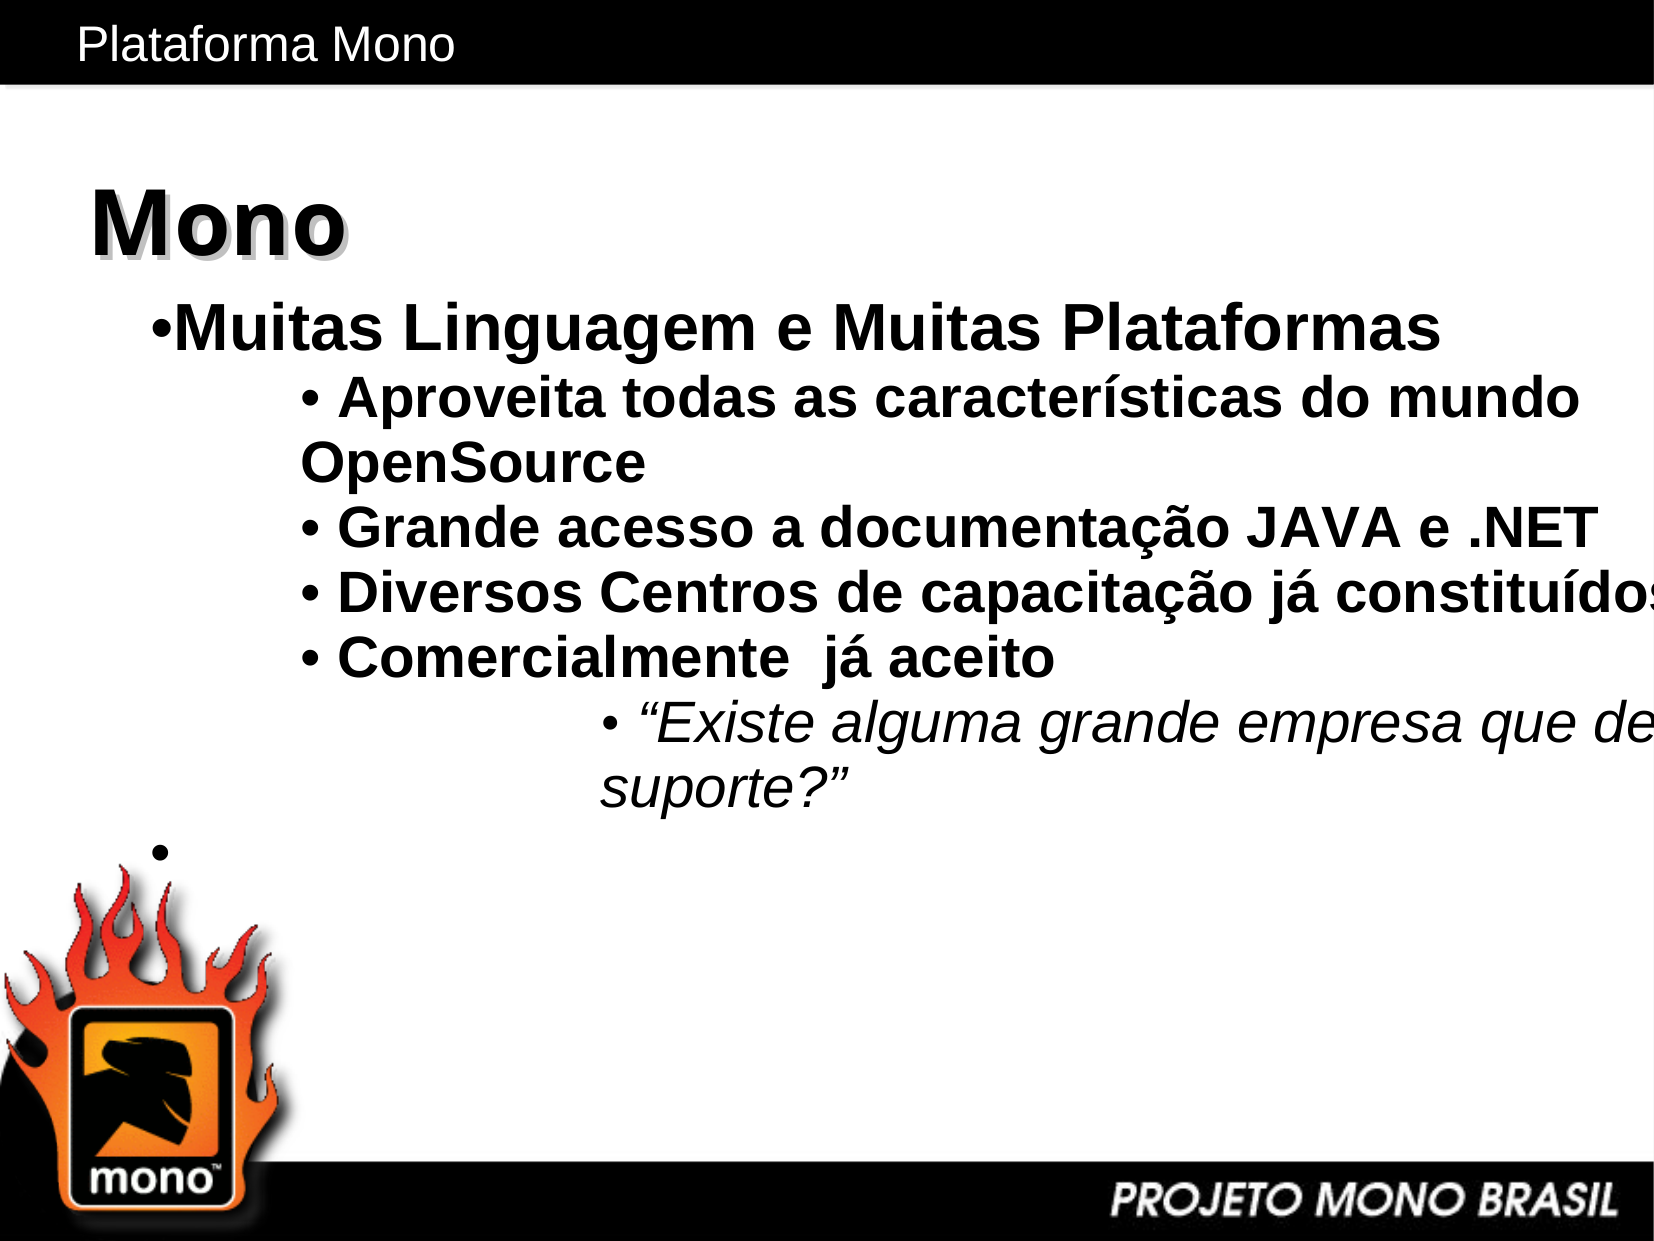

Plataforma Mono
Mono
Muitas Linguagem e Muitas Plataformas
 Aproveita todas as características do mundo OpenSource
 Grande acesso a documentação JAVA e .NET
 Diversos Centros de capacitação já constituídos
 Comercialmente já aceito
 “Existe alguma grande empresa que de suporte?”